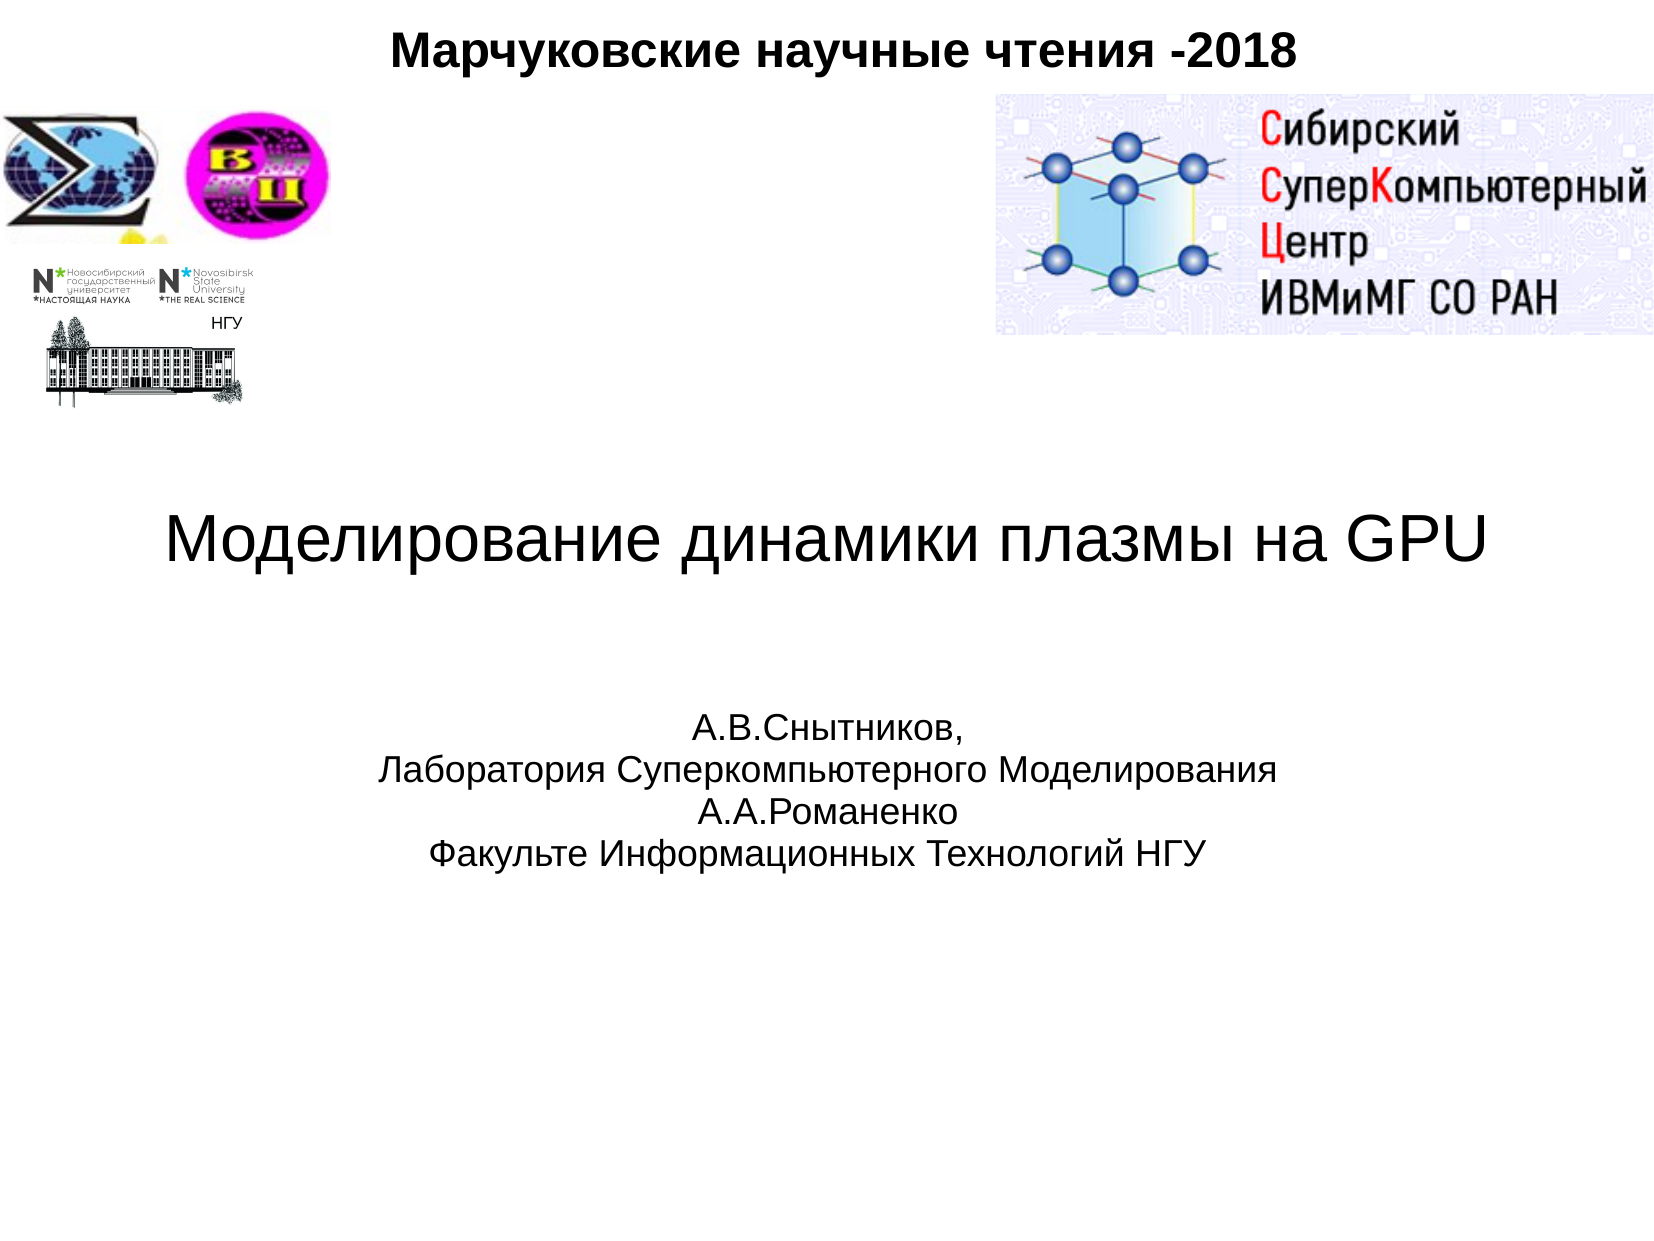

Марчуковские научные чтения -2018
# Моделирование динамики плазмы на GPU
А.В.Снытников,
Лаборатория Суперкомпьютерного Моделирования
А.А.Романенко
Факульте Информационных Технологий НГУ